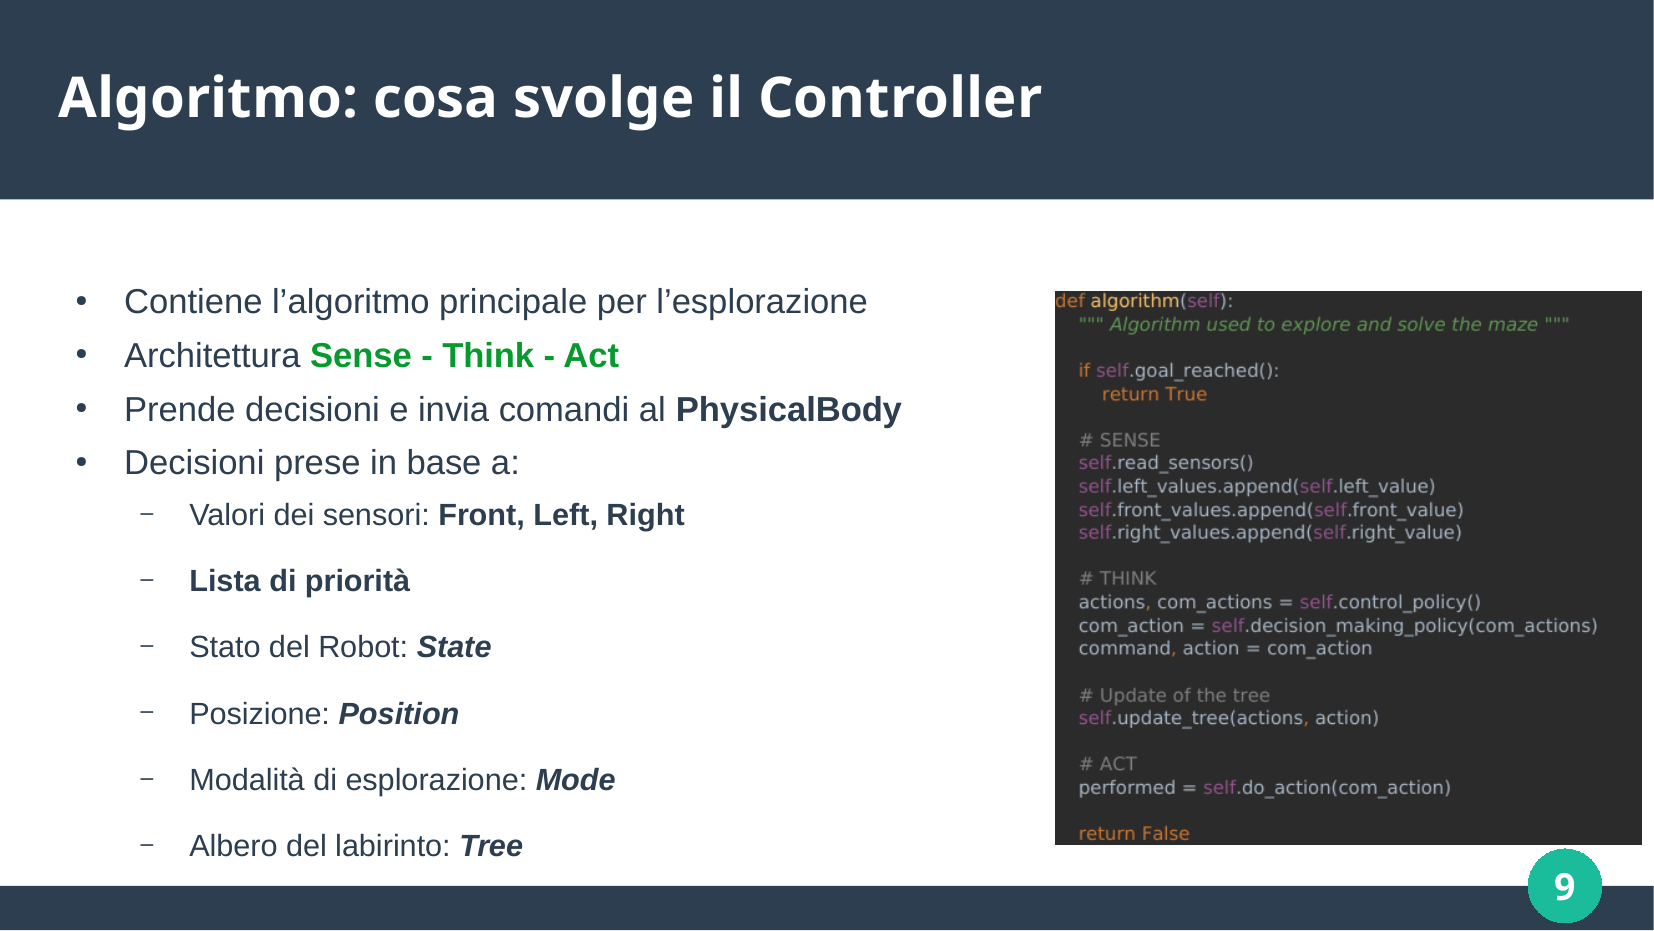

# Algoritmo: cosa svolge il Controller
Contiene l’algoritmo principale per l’esplorazione
Architettura Sense - Think - Act
Prende decisioni e invia comandi al PhysicalBody
Decisioni prese in base a:
Valori dei sensori: Front, Left, Right
Lista di priorità
Stato del Robot: State
Posizione: Position
Modalità di esplorazione: Mode
Albero del labirinto: Tree